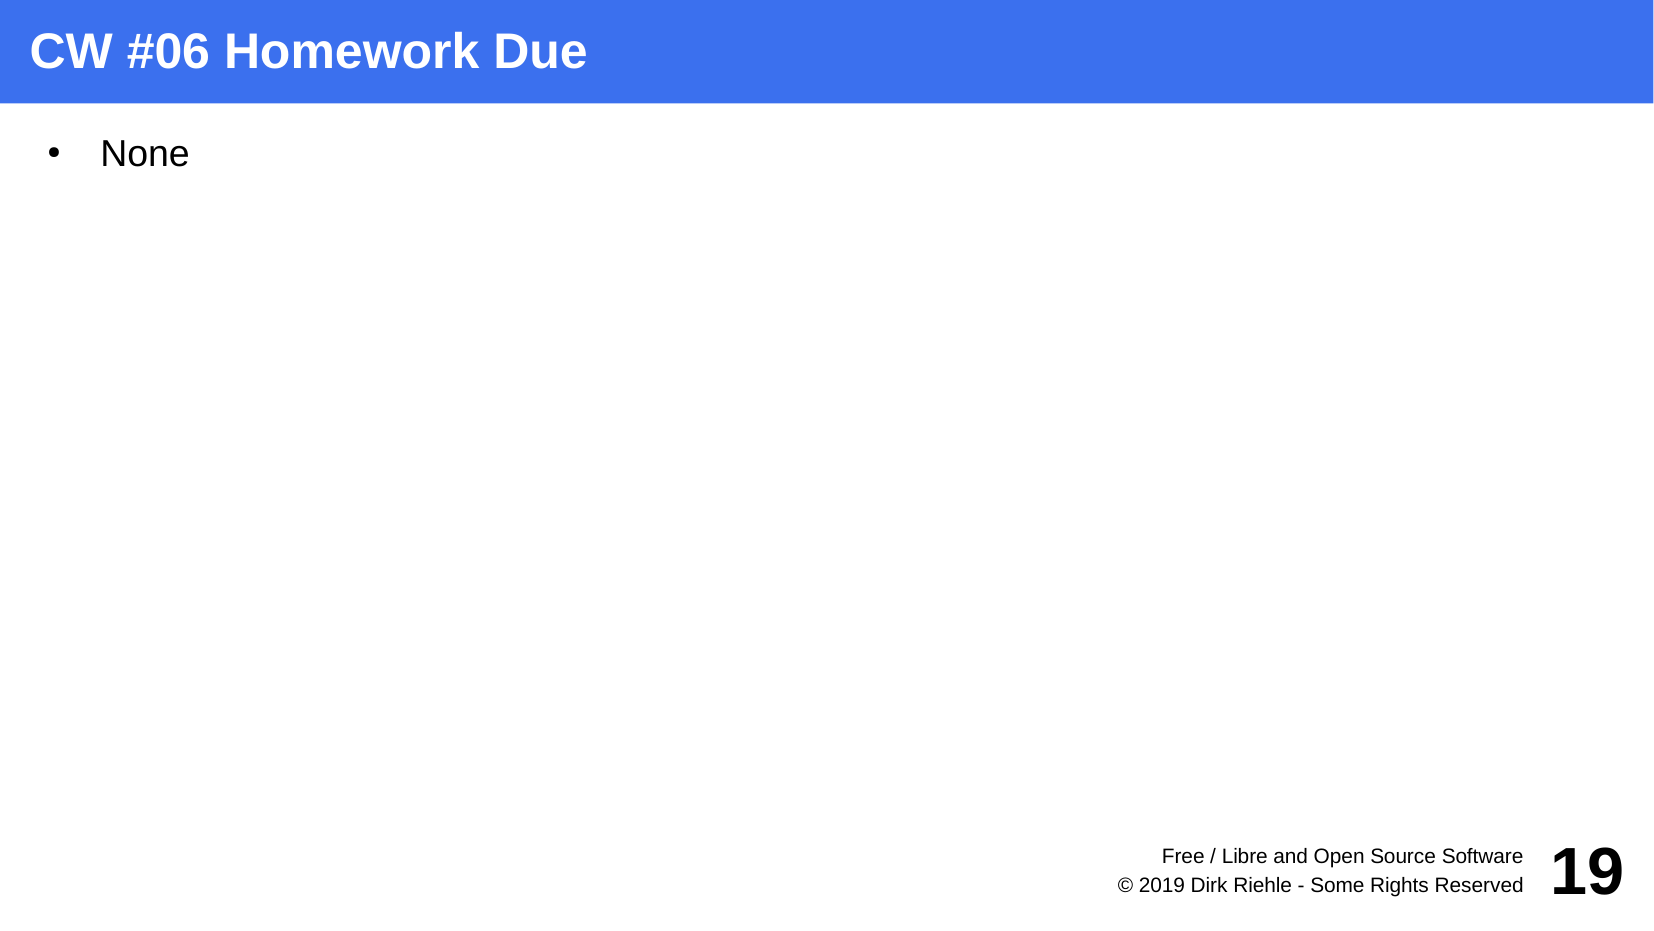

# CW #06 Homework Due
None
Free / Libre and Open Source Software
19
© 2019 Dirk Riehle - Some Rights Reserved